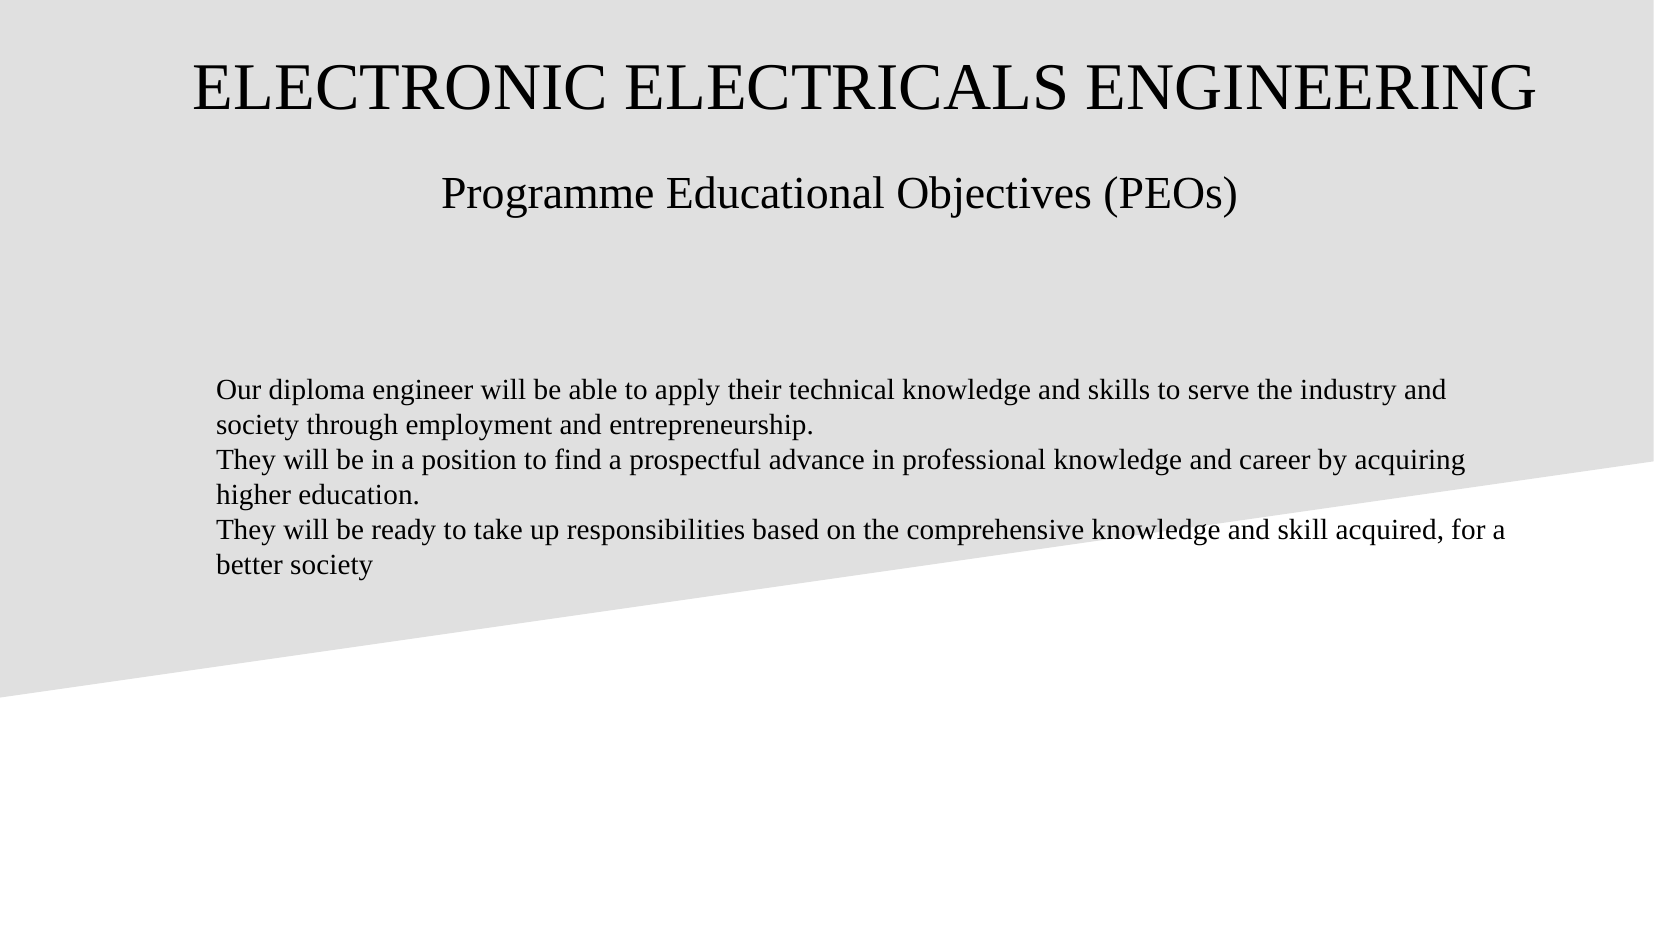

ELECTRONIC ELECTRICALS ENGINEERING
Programme Educational Objectives (PEOs)
Our diploma engineer will be able to apply their technical knowledge and skills to serve the industry and society through employment and entrepreneurship.
They will be in a position to find a prospectful advance in professional knowledge and career by acquiring higher education.
They will be ready to take up responsibilities based on the comprehensive knowledge and skill acquired, for a better society